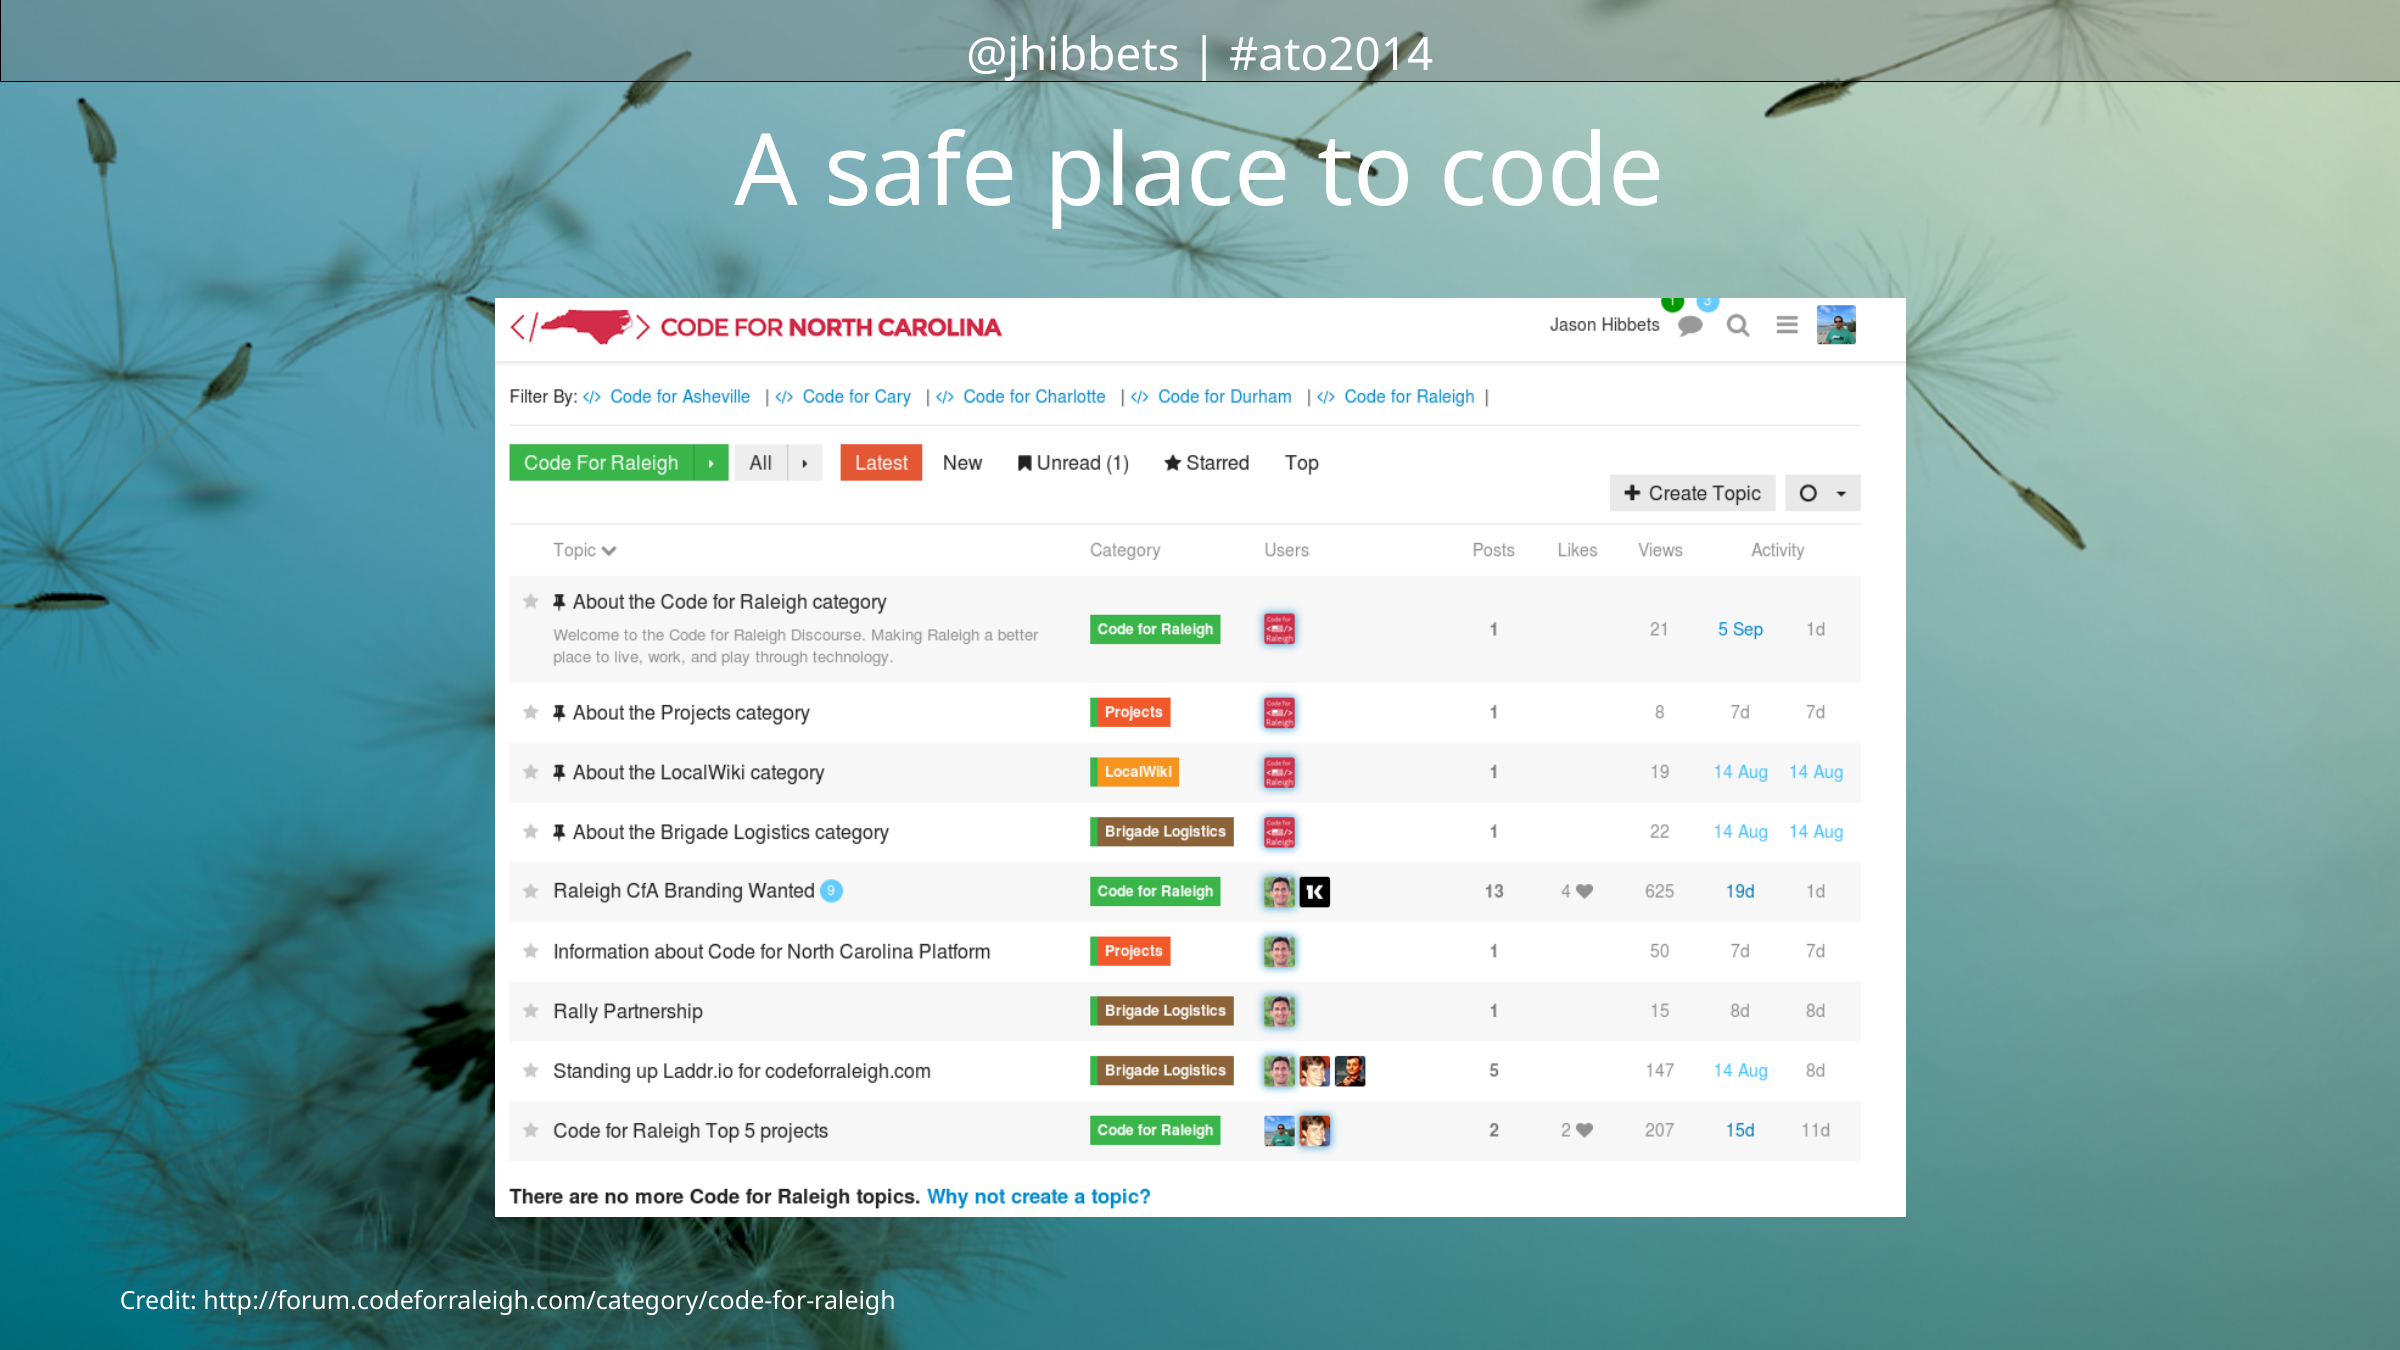

# A safe place to code
Credit: http://forum.codeforraleigh.com/category/code-for-raleigh